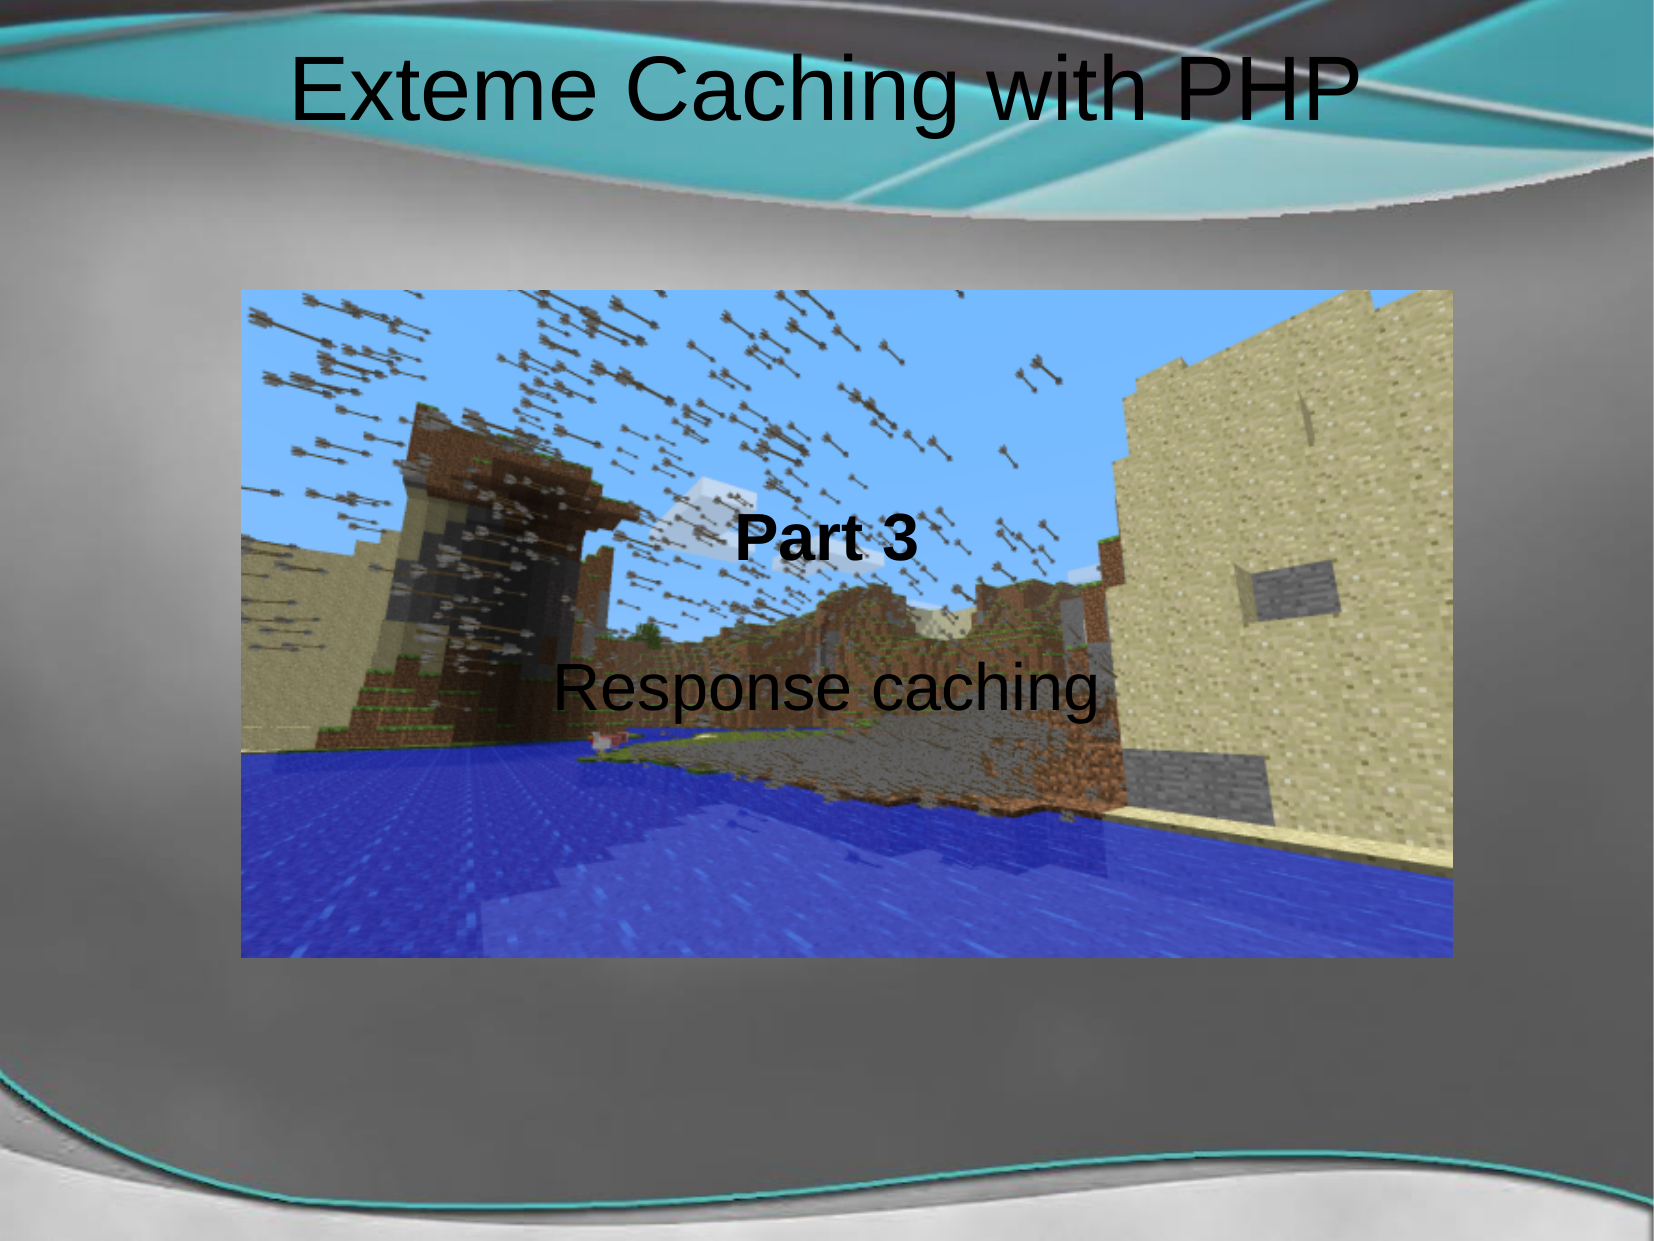

Exteme Caching with PHP
# Part 3
Response caching